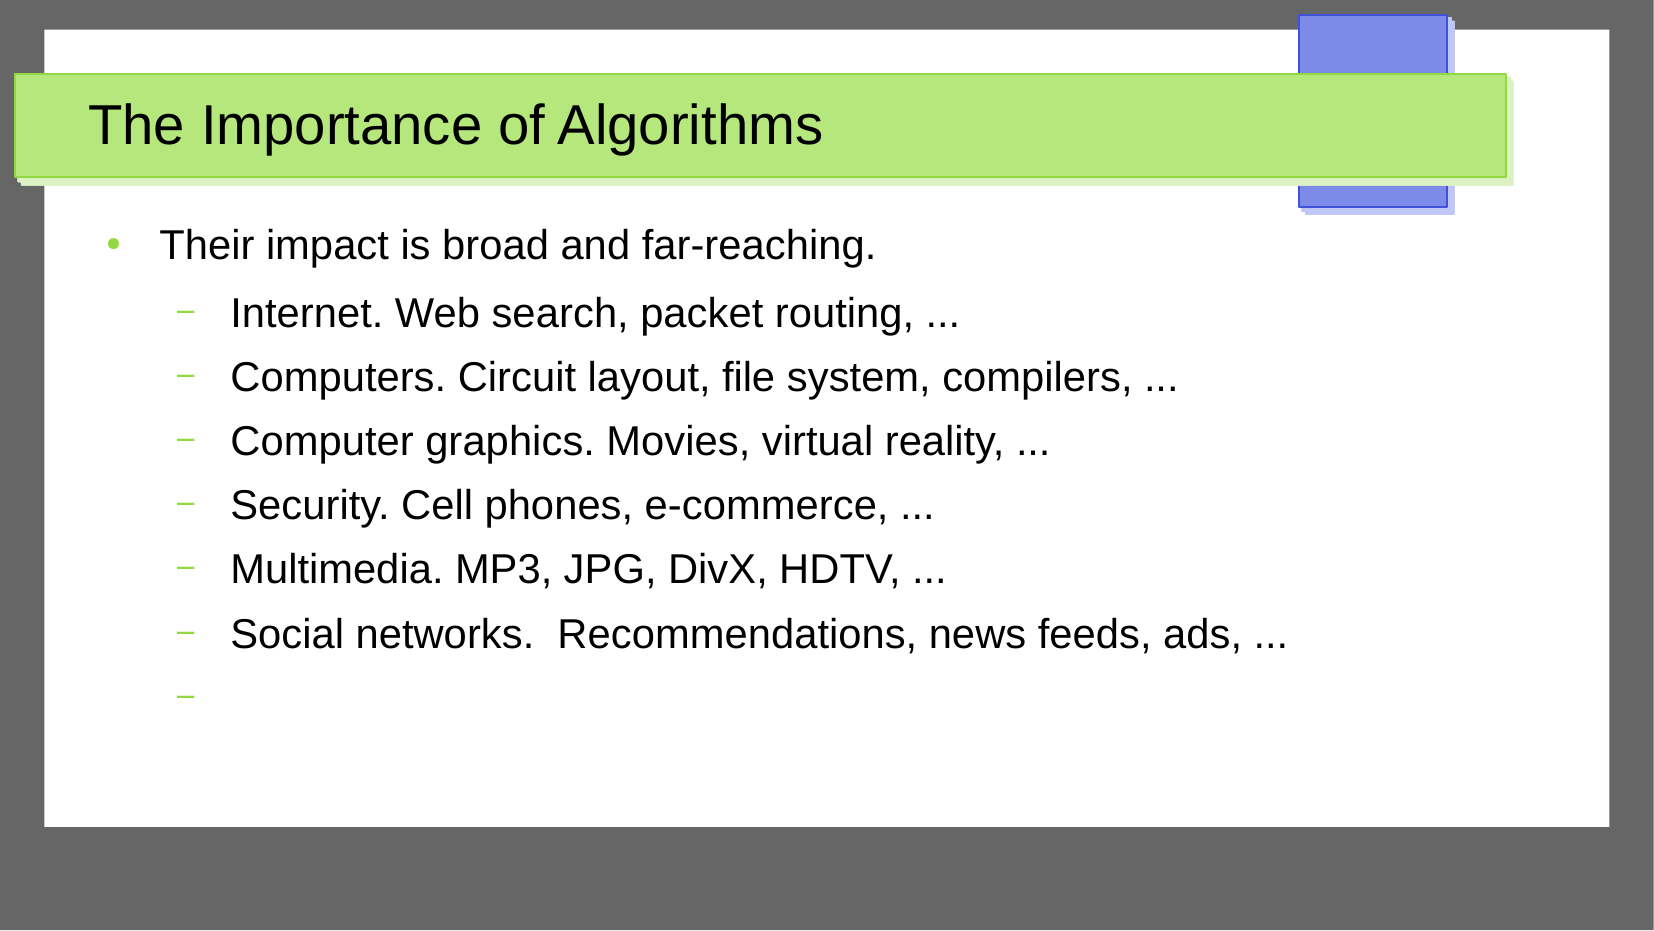

# The Importance of Algorithms
Their impact is broad and far-reaching.
Internet. Web search, packet routing, ...
Computers. Circuit layout, file system, compilers, ...
Computer graphics. Movies, virtual reality, ...
Security. Cell phones, e-commerce, ...
Multimedia. MP3, JPG, DivX, HDTV, ...
Social networks. Recommendations, news feeds, ads, ...